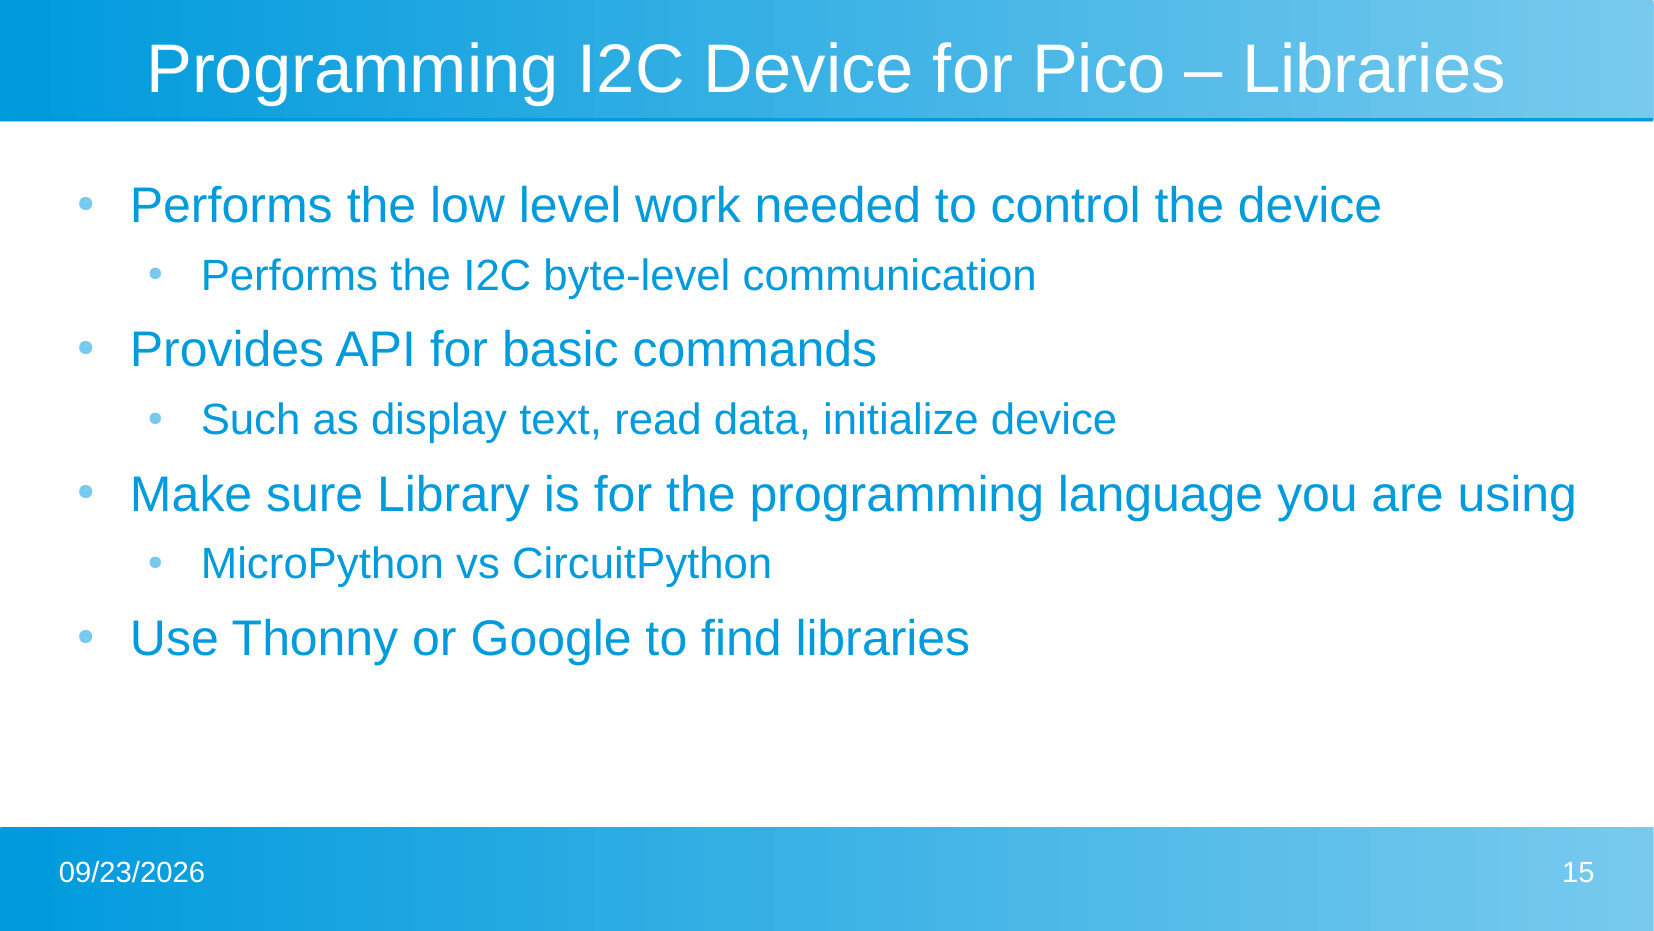

# Programming I2C Device for Pico – Libraries
Performs the low level work needed to control the device
Performs the I2C byte-level communication
Provides API for basic commands
Such as display text, read data, initialize device
Make sure Library is for the programming language you are using
MicroPython vs CircuitPython
Use Thonny or Google to find libraries
15